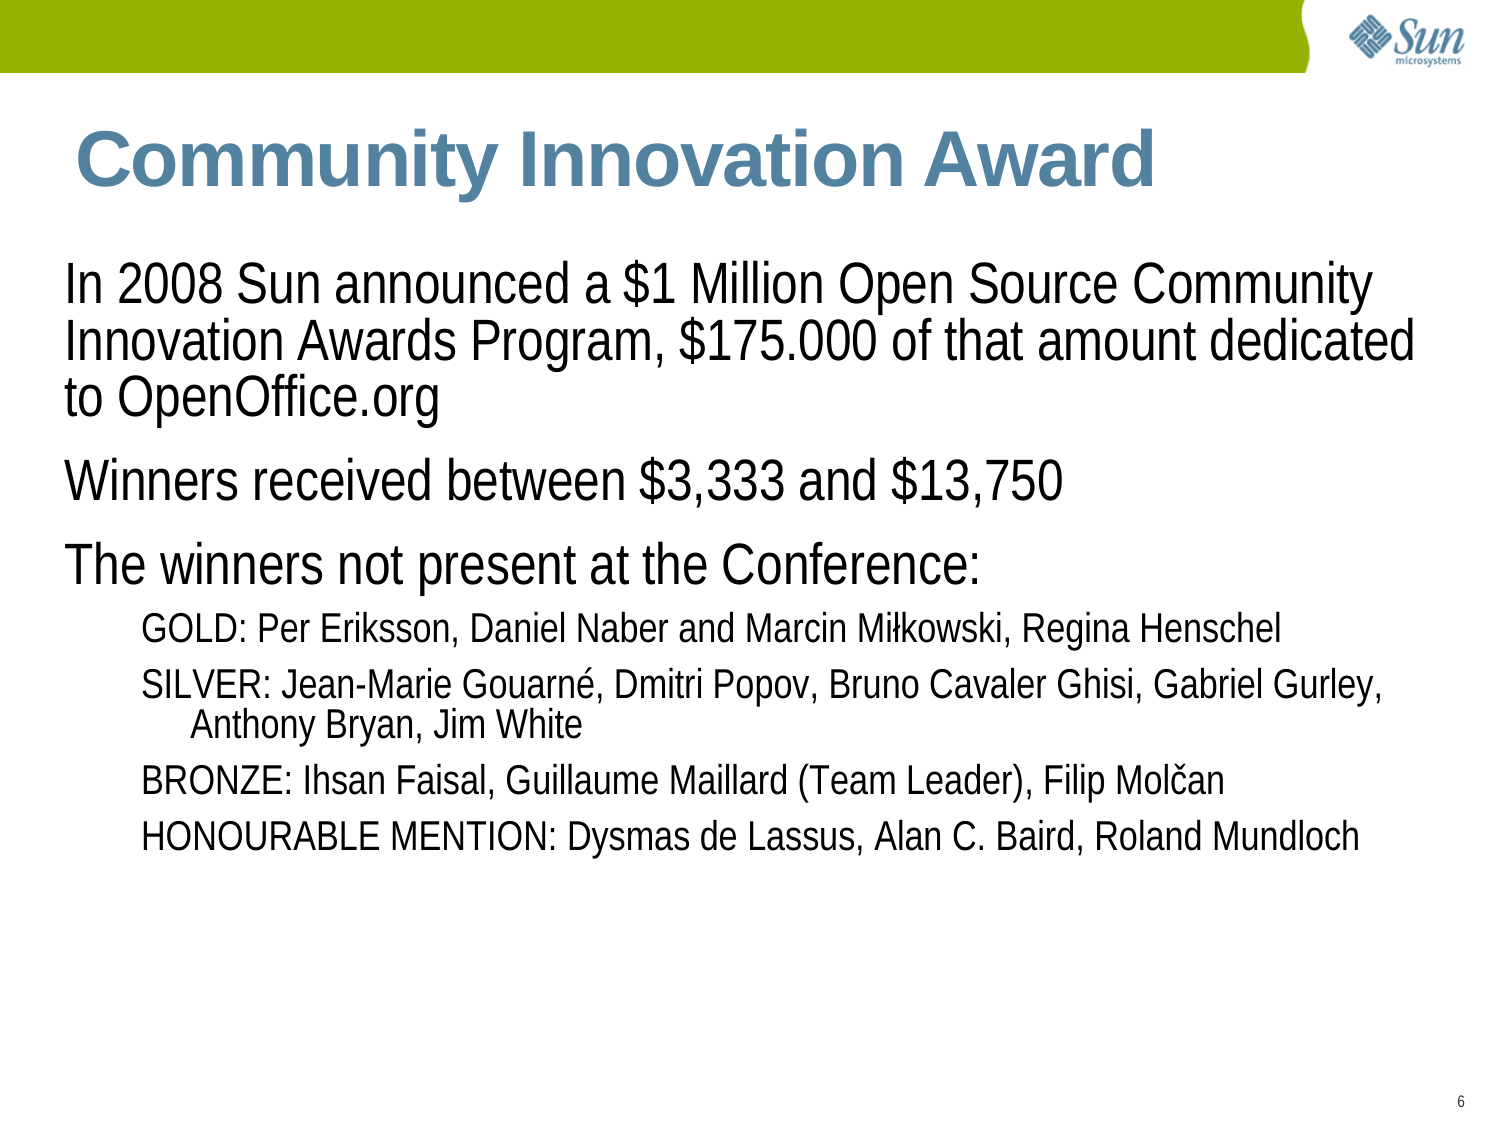

# Community Innovation Award
In 2008 Sun announced a $1 Million Open Source Community Innovation Awards Program, $175.000 of that amount dedicated to OpenOffice.org
Winners received between $3,333 and $13,750
The winners not present at the Conference:
GOLD: Per Eriksson, Daniel Naber and Marcin Miłkowski, Regina Henschel
SILVER: Jean-Marie Gouarné, Dmitri Popov, Bruno Cavaler Ghisi, Gabriel Gurley, Anthony Bryan, Jim White
BRONZE: Ihsan Faisal, Guillaume Maillard (Team Leader), Filip Molčan
HONOURABLE MENTION: Dysmas de Lassus, Alan C. Baird, Roland Mundloch